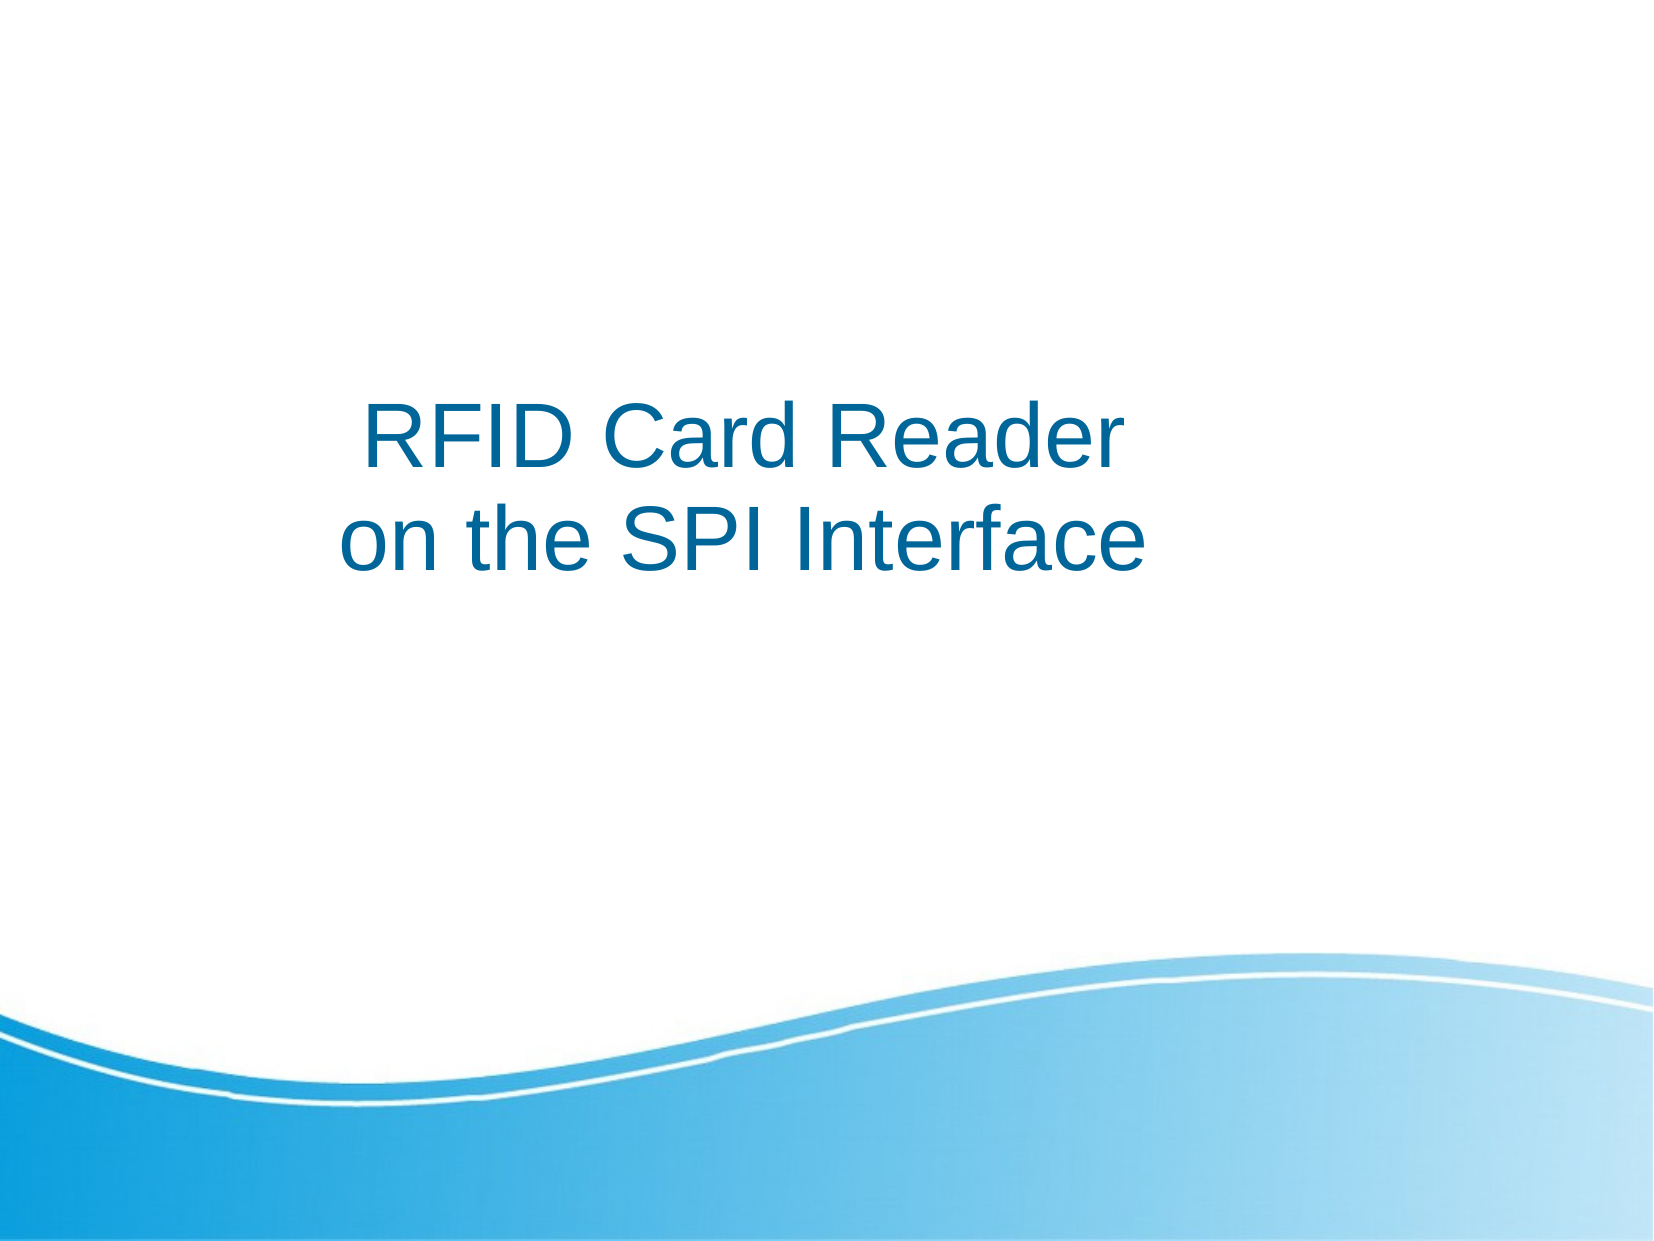

# RFID Card Reader on the SPI Interface